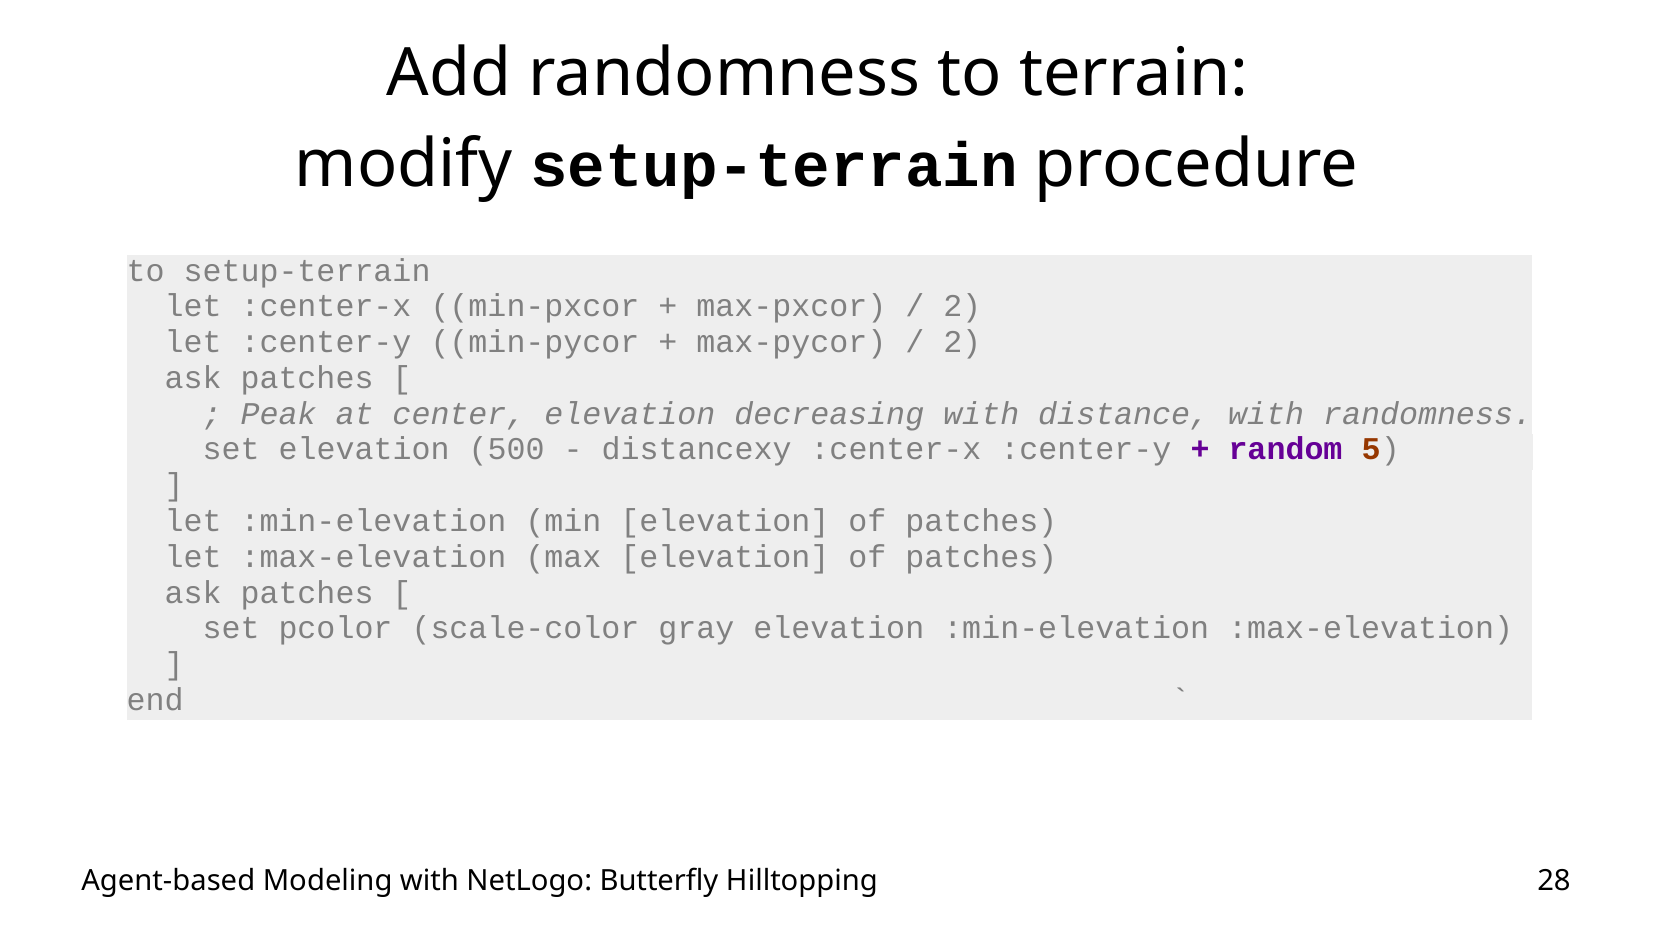

# Add randomness to terrain: modify setup-terrain procedure
to setup-terrain
 let :center-x ((min-pxcor + max-pxcor) / 2)
 let :center-y ((min-pycor + max-pycor) / 2)
 ask patches [
 ; Peak at center, elevation decreasing with distance, with randomness.
 set elevation (500 - distancexy :center-x :center-y + random 5)
 ]
 let :min-elevation (min [elevation] of patches)
 let :max-elevation (max [elevation] of patches)
 ask patches [
 set pcolor (scale-color gray elevation :min-elevation :max-elevation)
 ]
end `
Agent-based Modeling with NetLogo: Butterfly Hilltopping
28